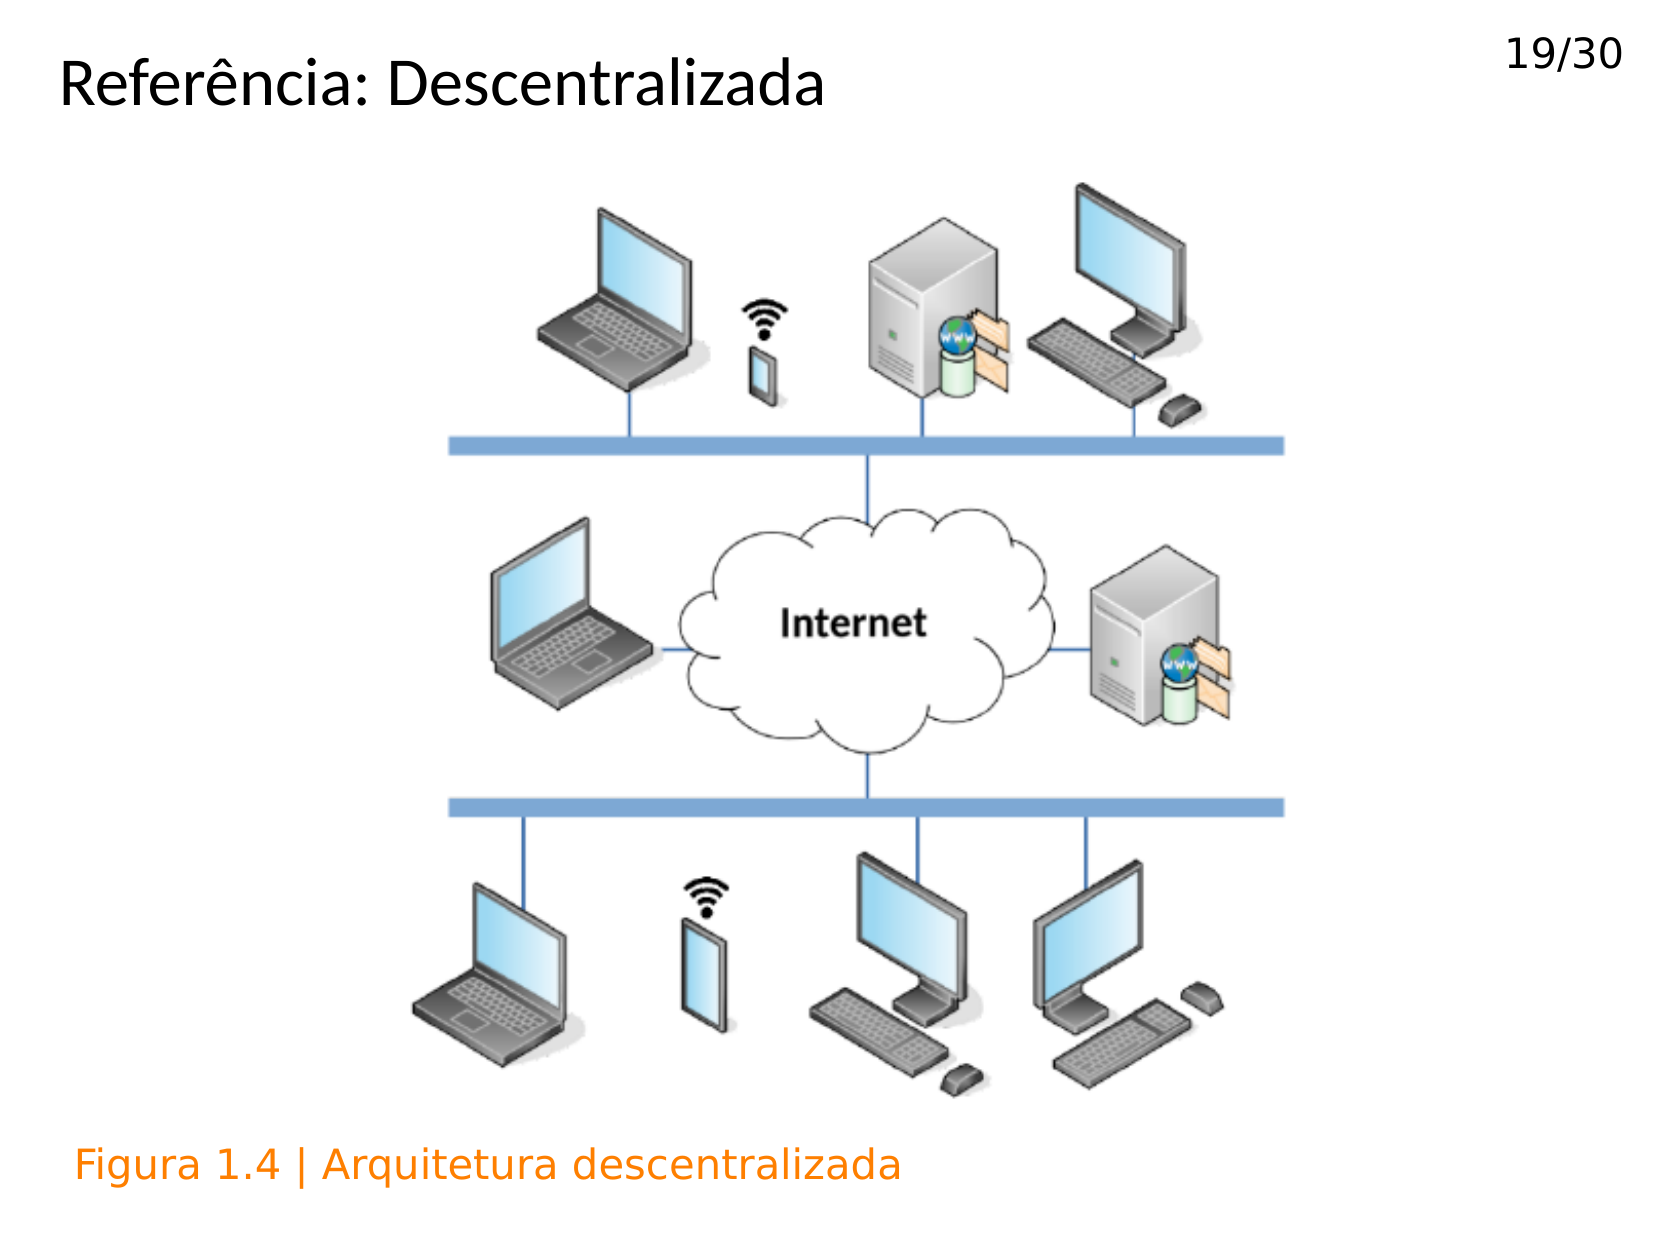

# Referência: Descentralizada
19
Figura 1.4 | Arquitetura descentralizada